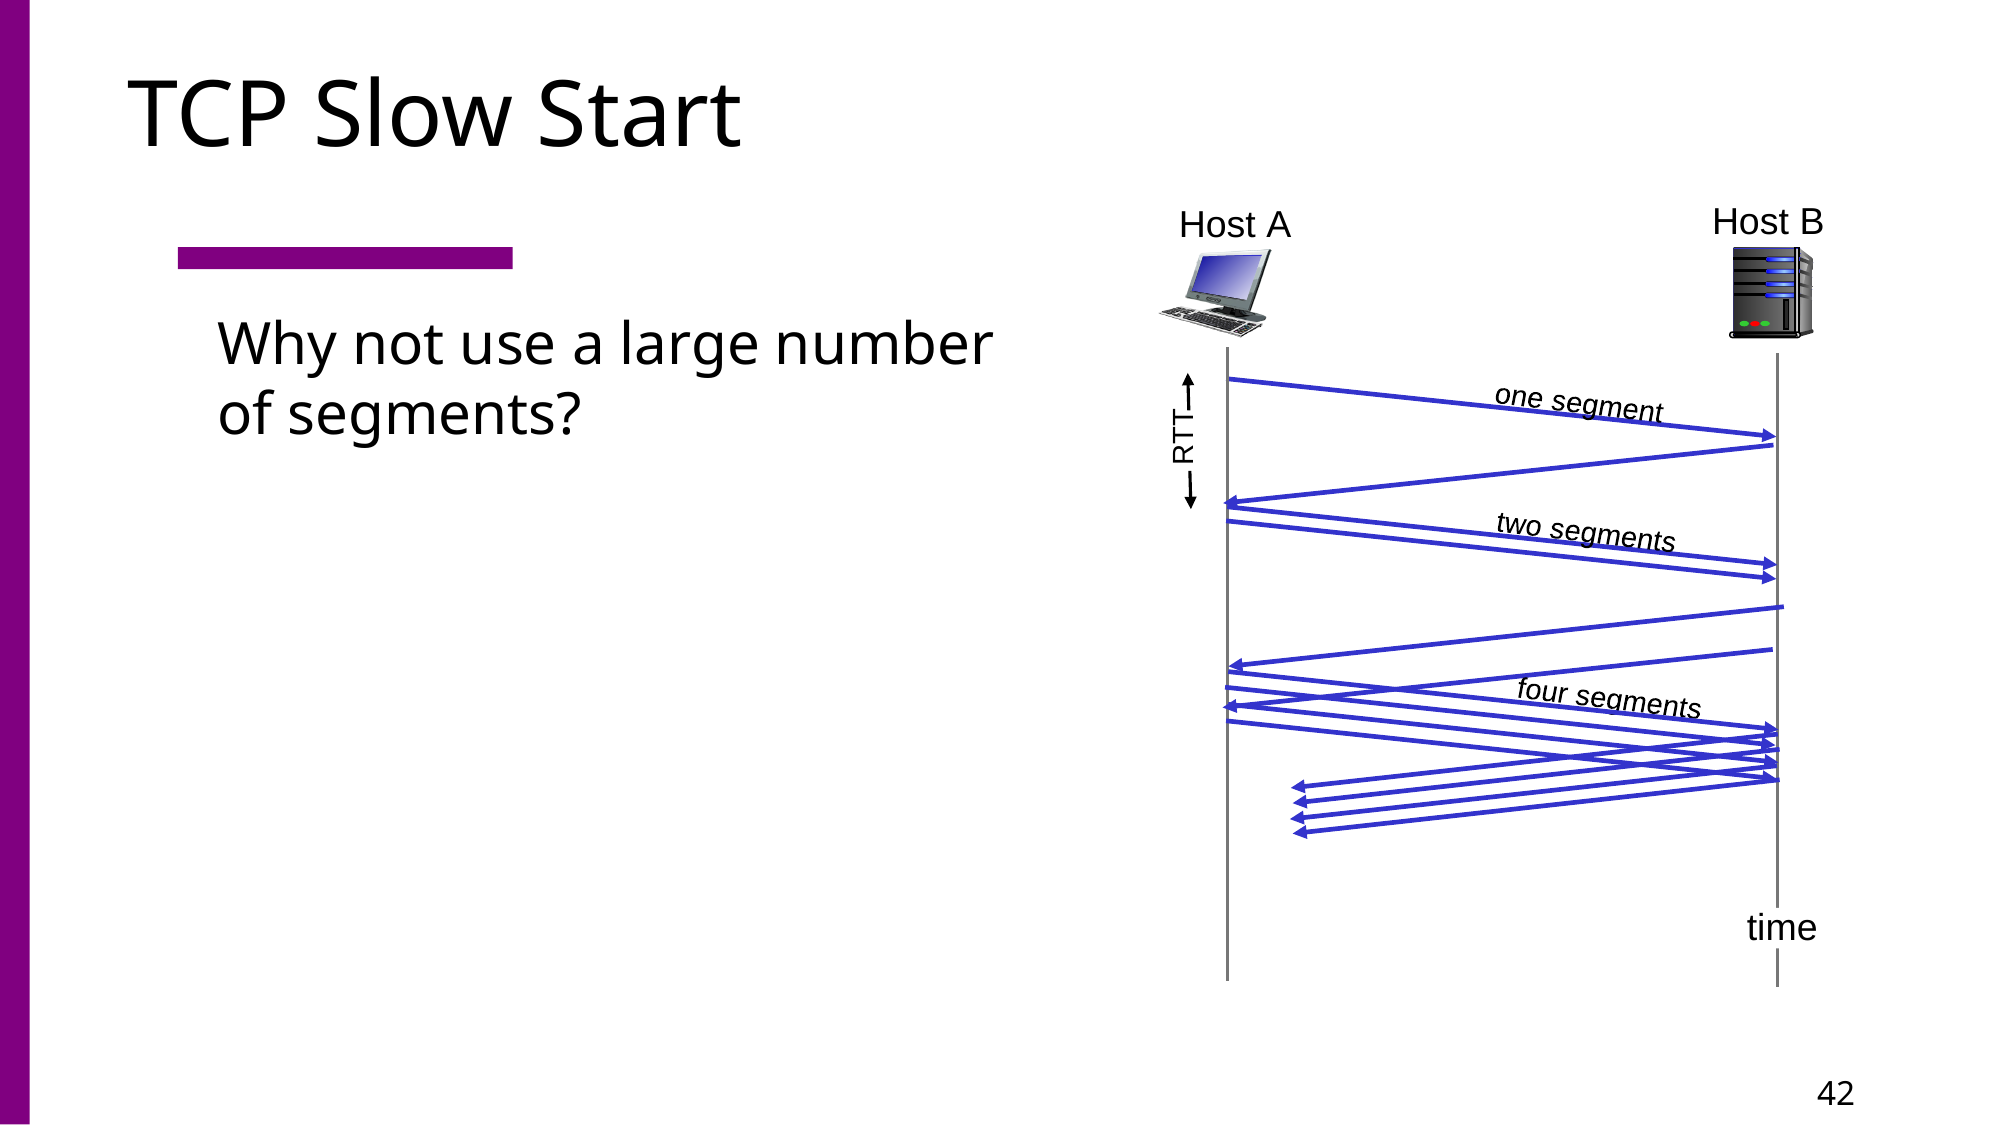

# TCP Slow Start
Host B
Host A
Why not use a large number of segments?
one segment
RTT
two segments
four segments
time